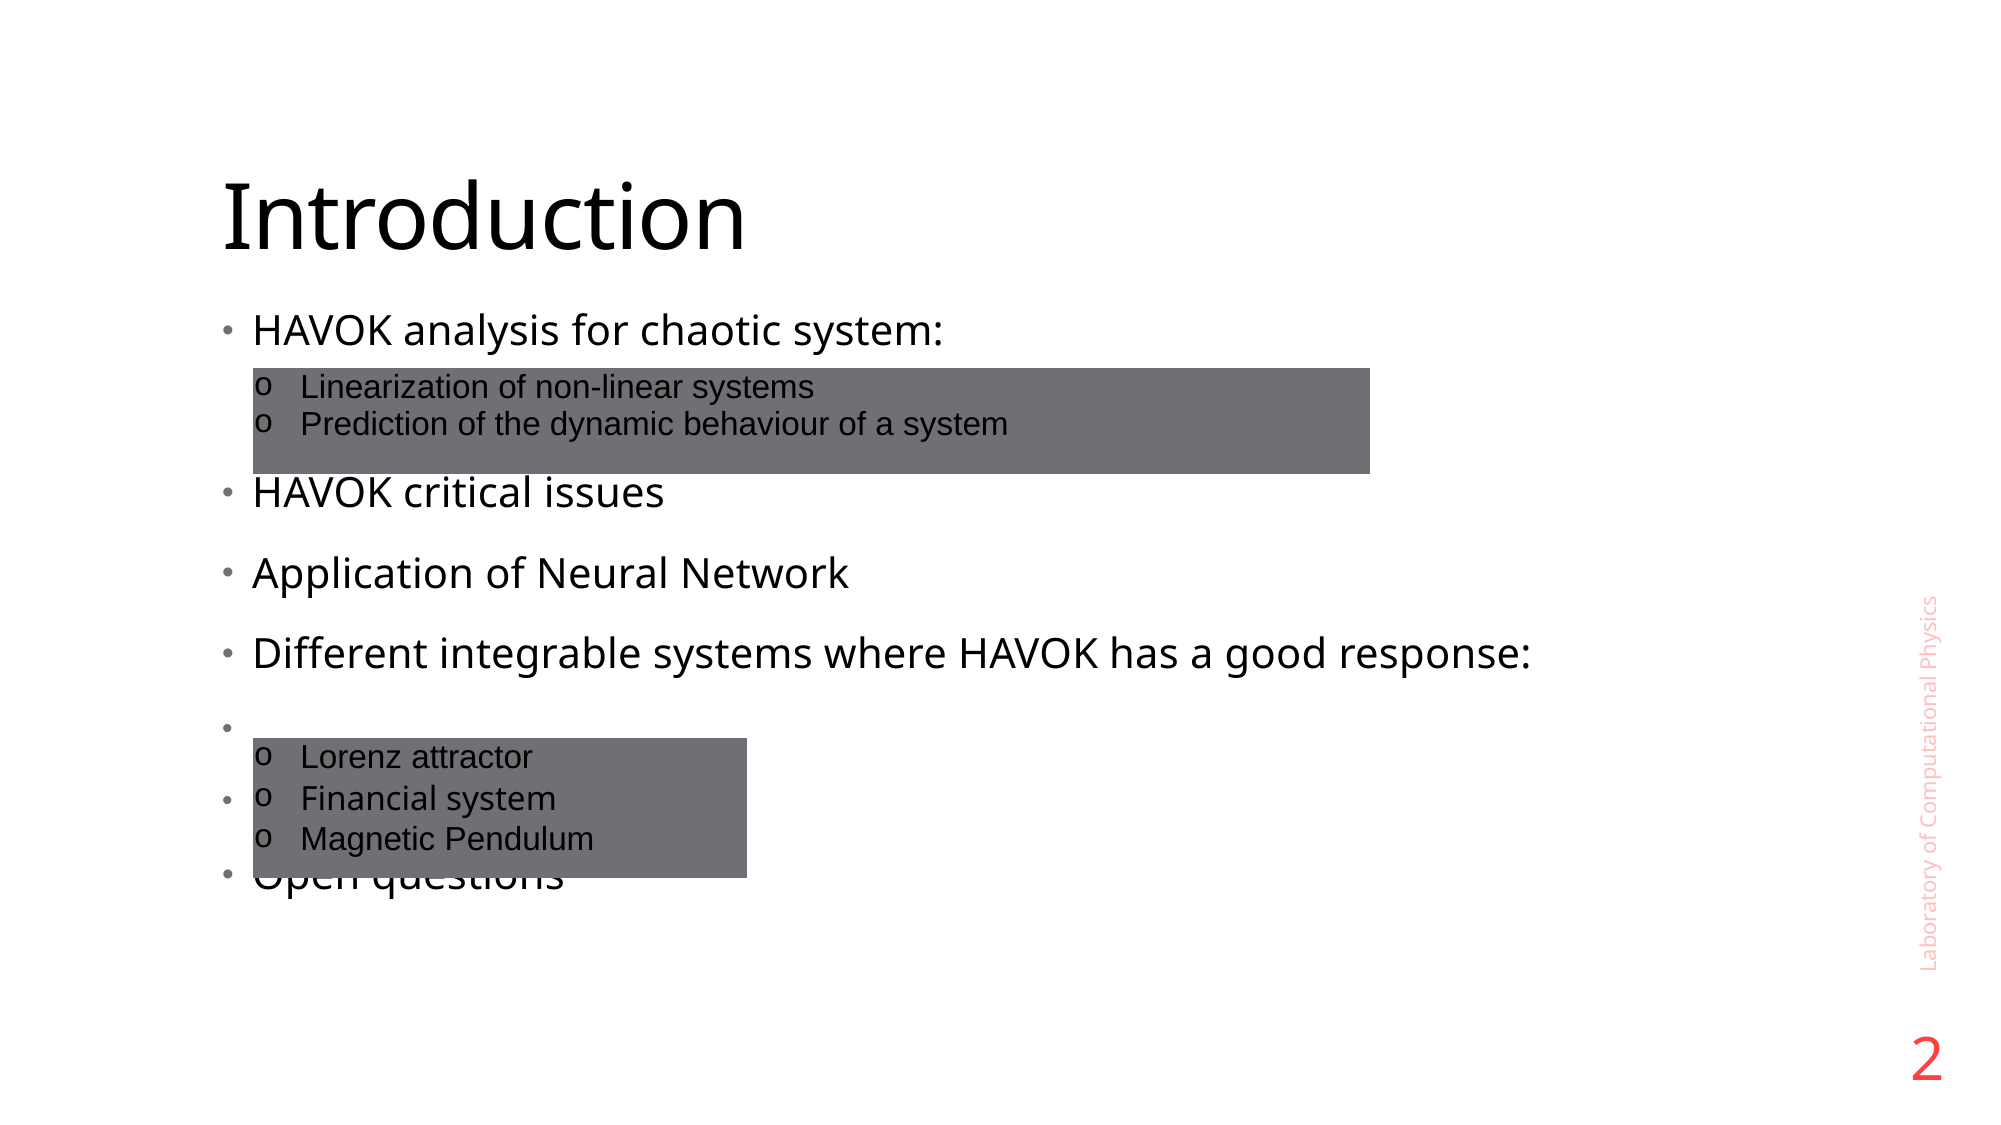

# Introduction
HAVOK analysis for chaotic system:
HAVOK critical issues
Application of Neural Network
Different integrable systems where HAVOK has a good response:
Open questions
| Linearization of non-linear systems Prediction of the dynamic behaviour of a system |
| --- |
Laboratory of Computational Physics
| Lorenz attractor Financial system Magnetic Pendulum |
| --- |
2